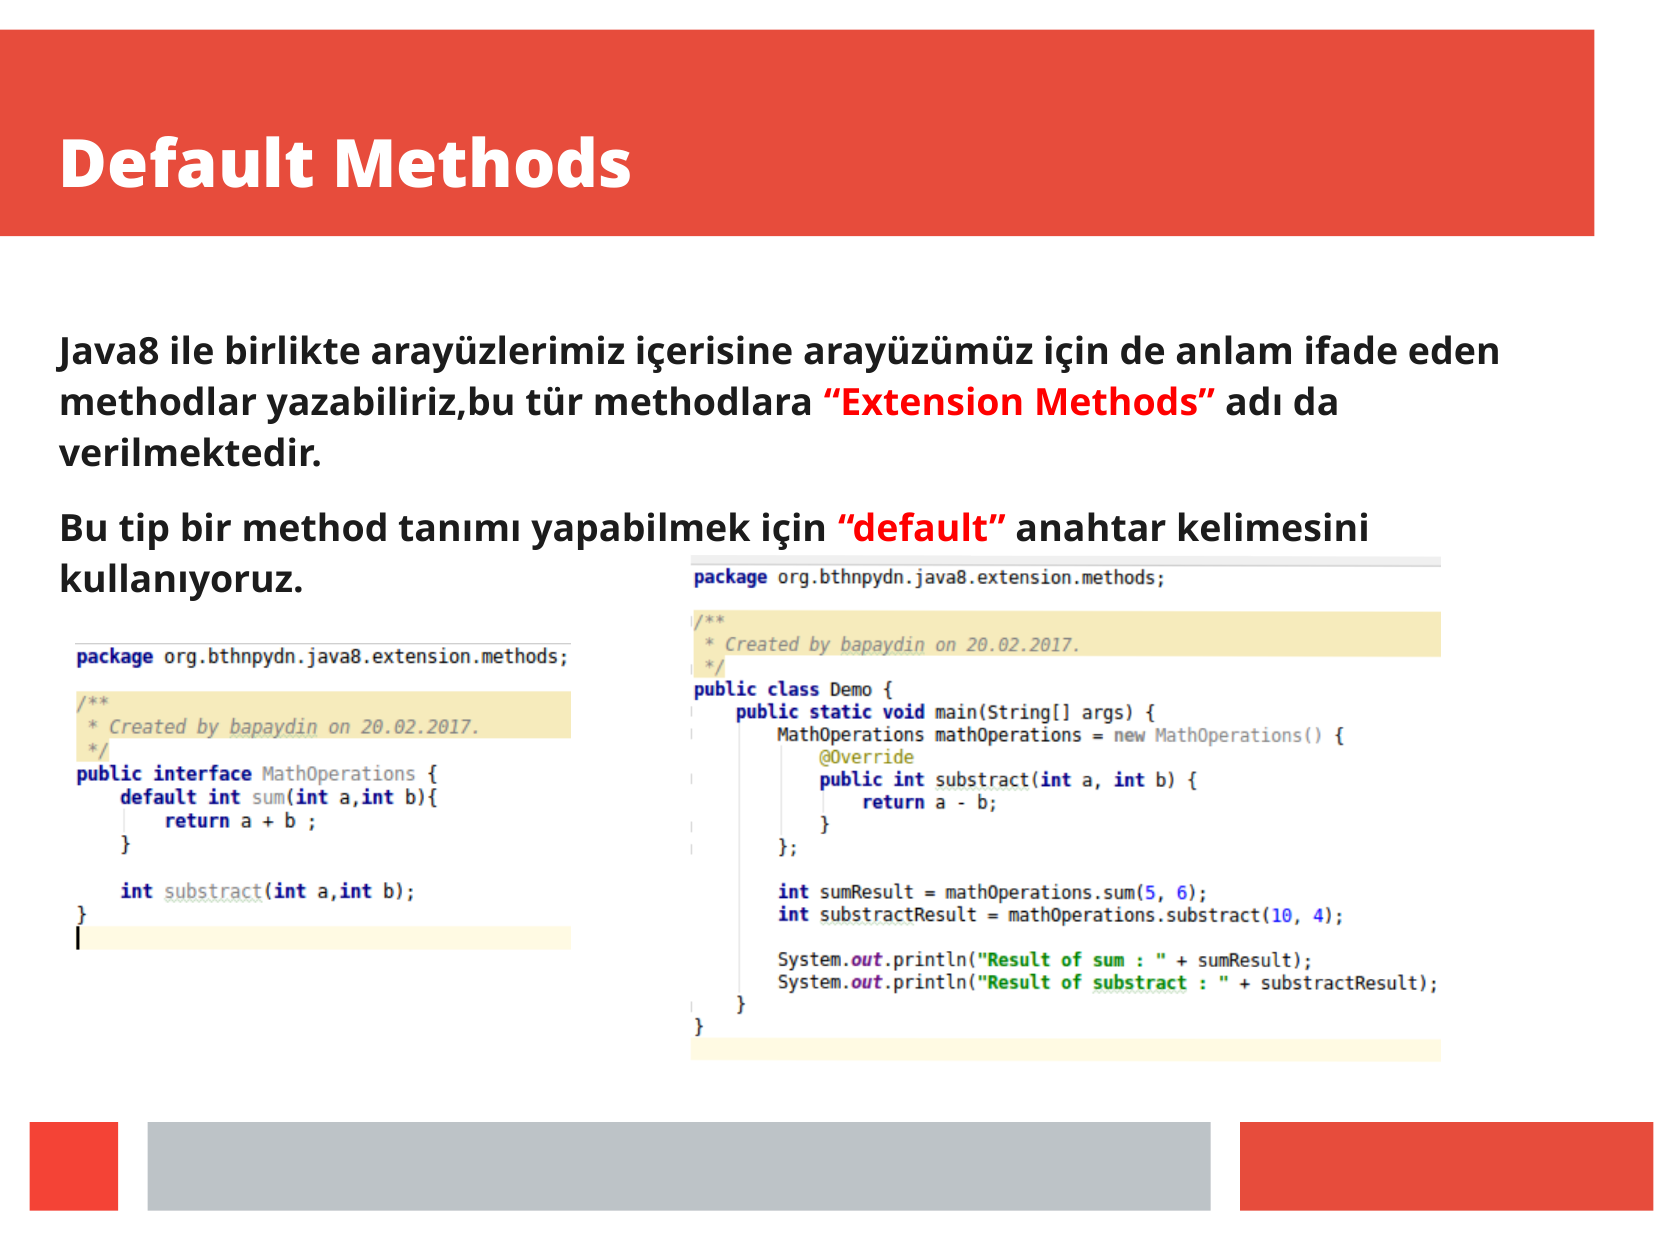

# Default Methods
Java8 ile birlikte arayüzlerimiz içerisine arayüzümüz için de anlam ifade eden methodlar yazabiliriz,bu tür methodlara “Extension Methods” adı da verilmektedir.
Bu tip bir method tanımı yapabilmek için “default” anahtar kelimesini kullanıyoruz.